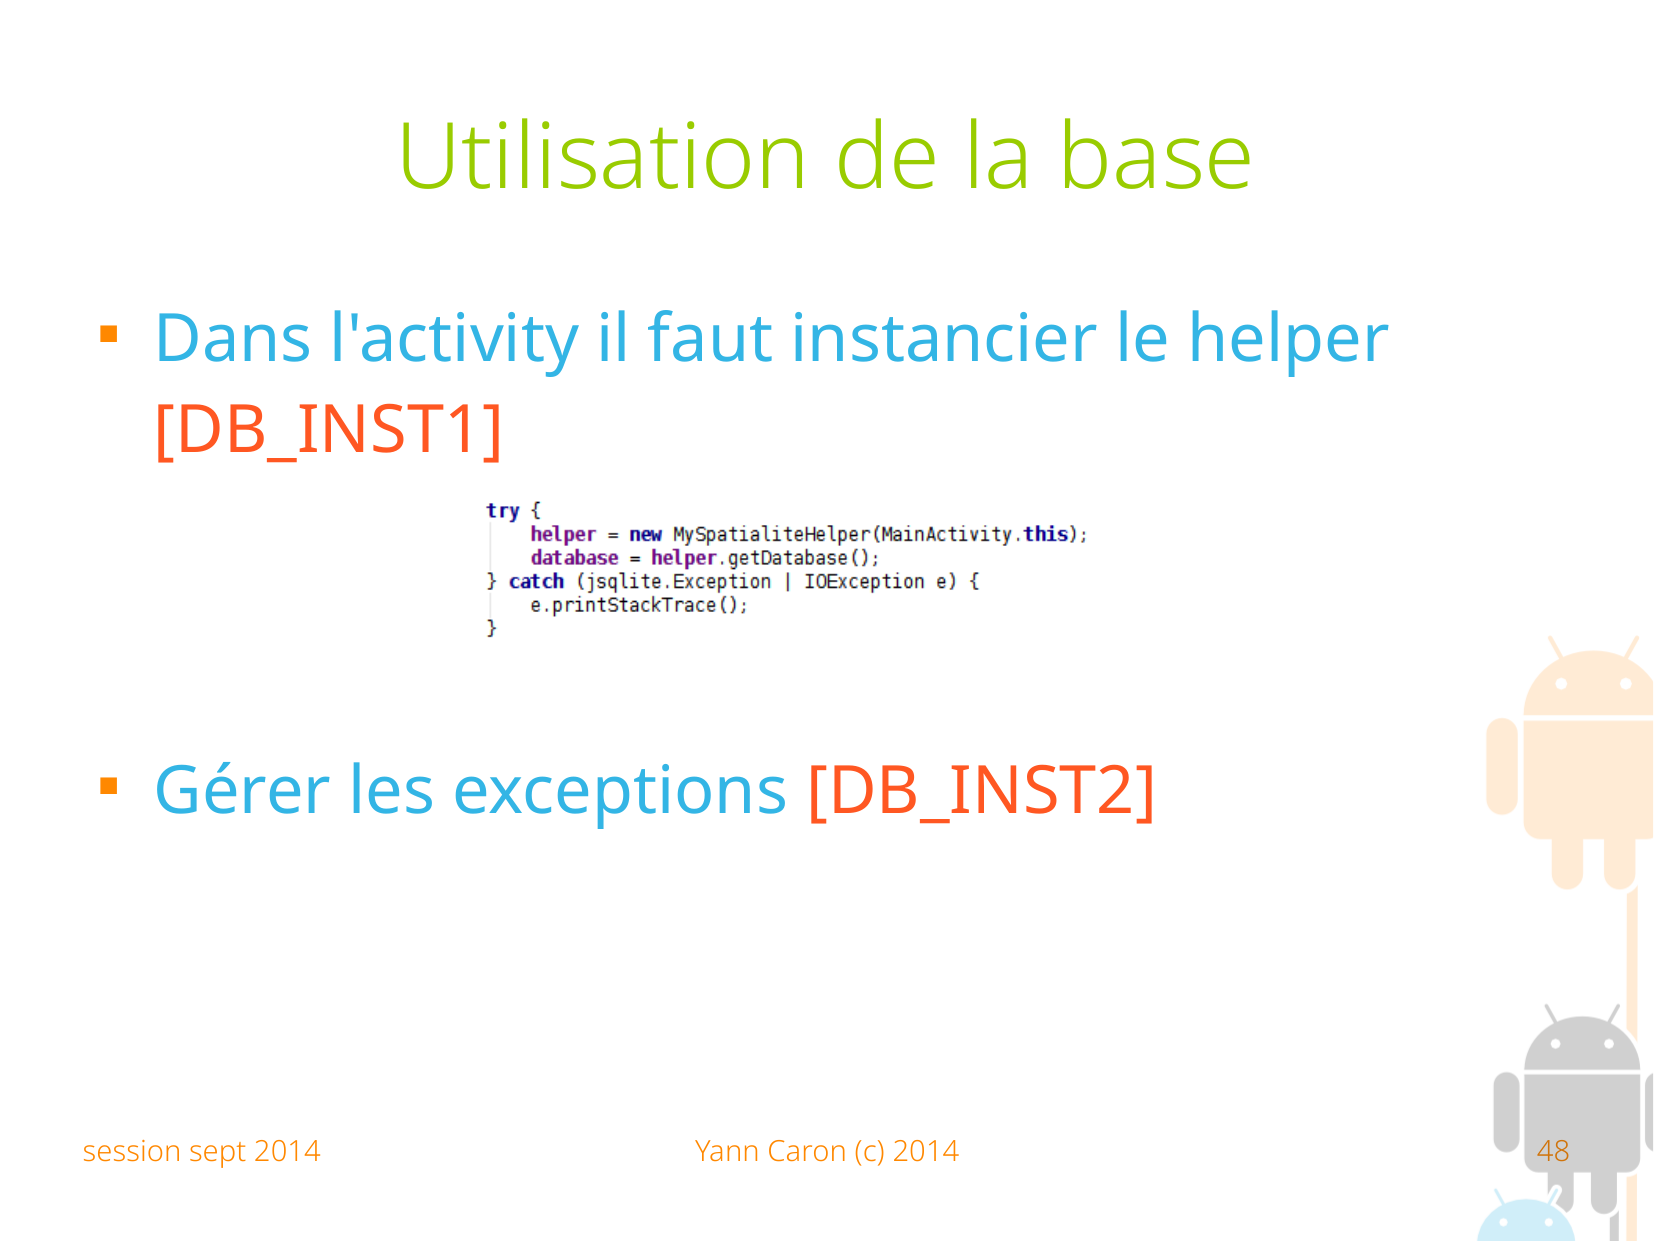

# Utilisation de la base
Dans l'activity il faut instancier le helper [DB_INST1]
Gérer les exceptions [DB_INST2]
session sept 2014
Yann Caron (c) 2014
48